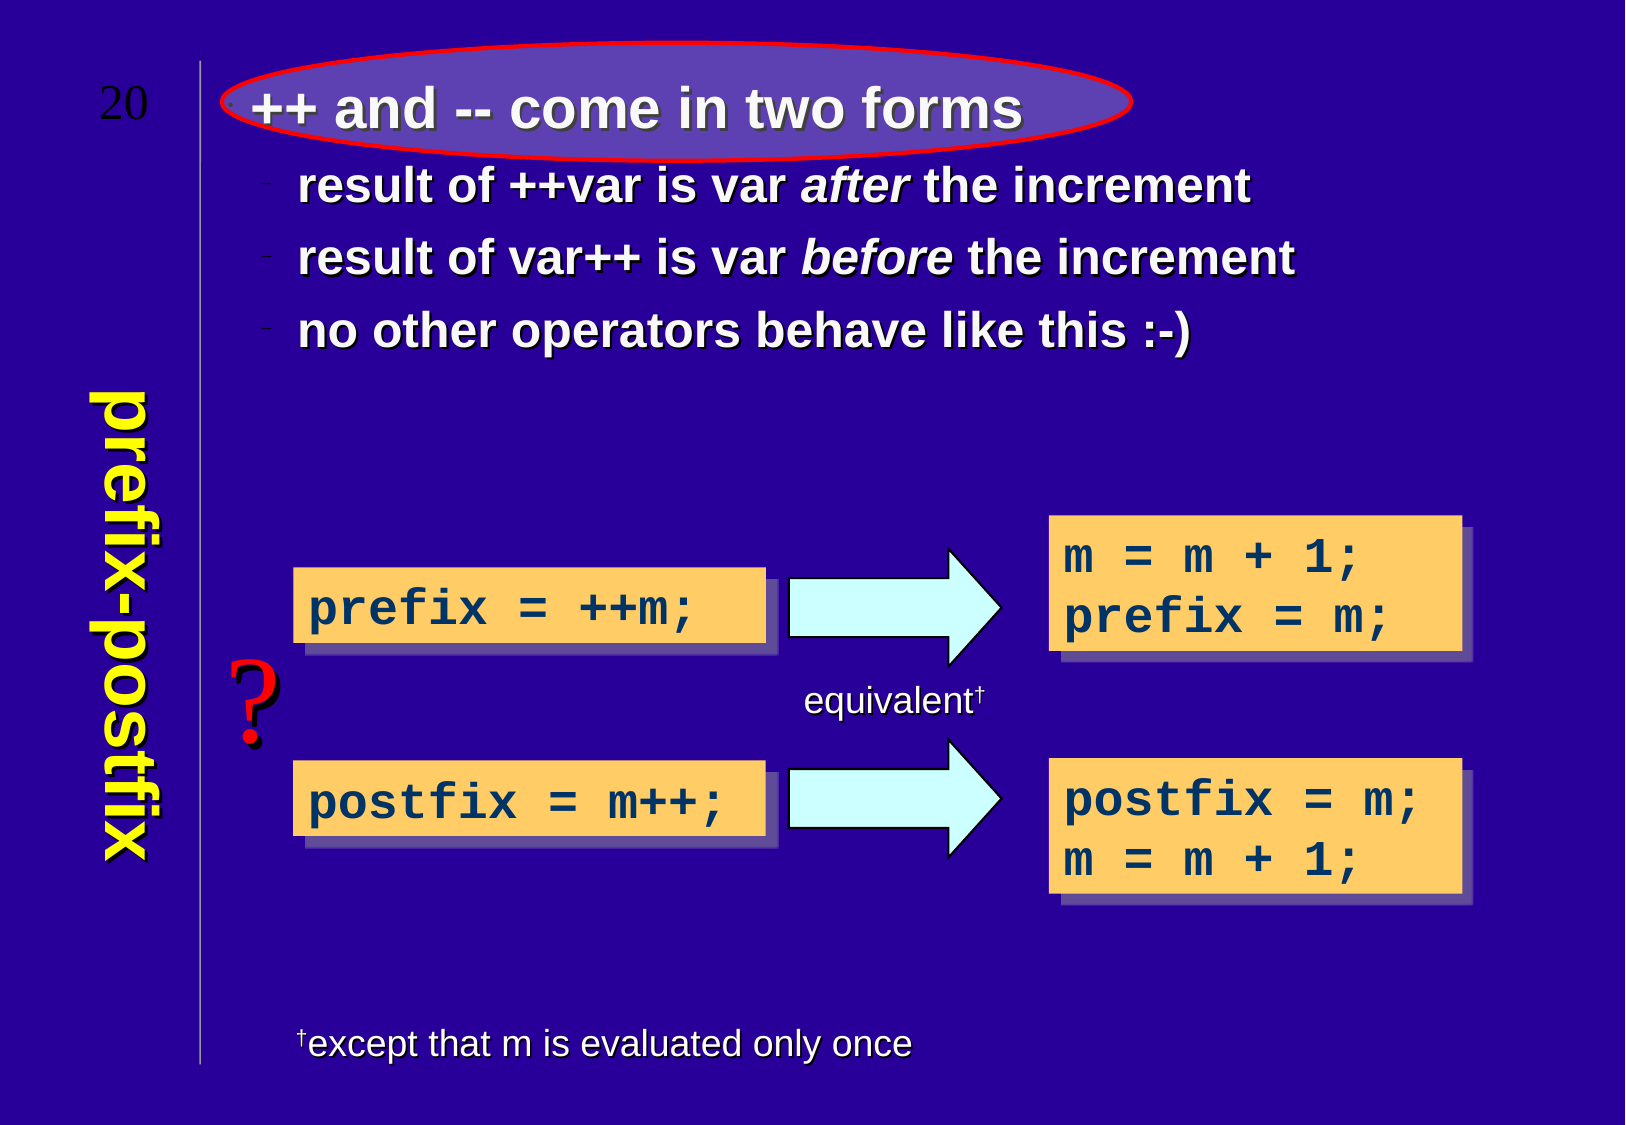

20
 ++ and -- come in two forms
result of ++var is var after the increment
result of var++ is var before the increment
no other operators behave like this :-)
# prefix-postfix
m = m + 1;
prefix = m;
prefix = ++m;
?
equivalent†
postfix = m;
m = m + 1;
postfix = m++;
†except that m is evaluated only once